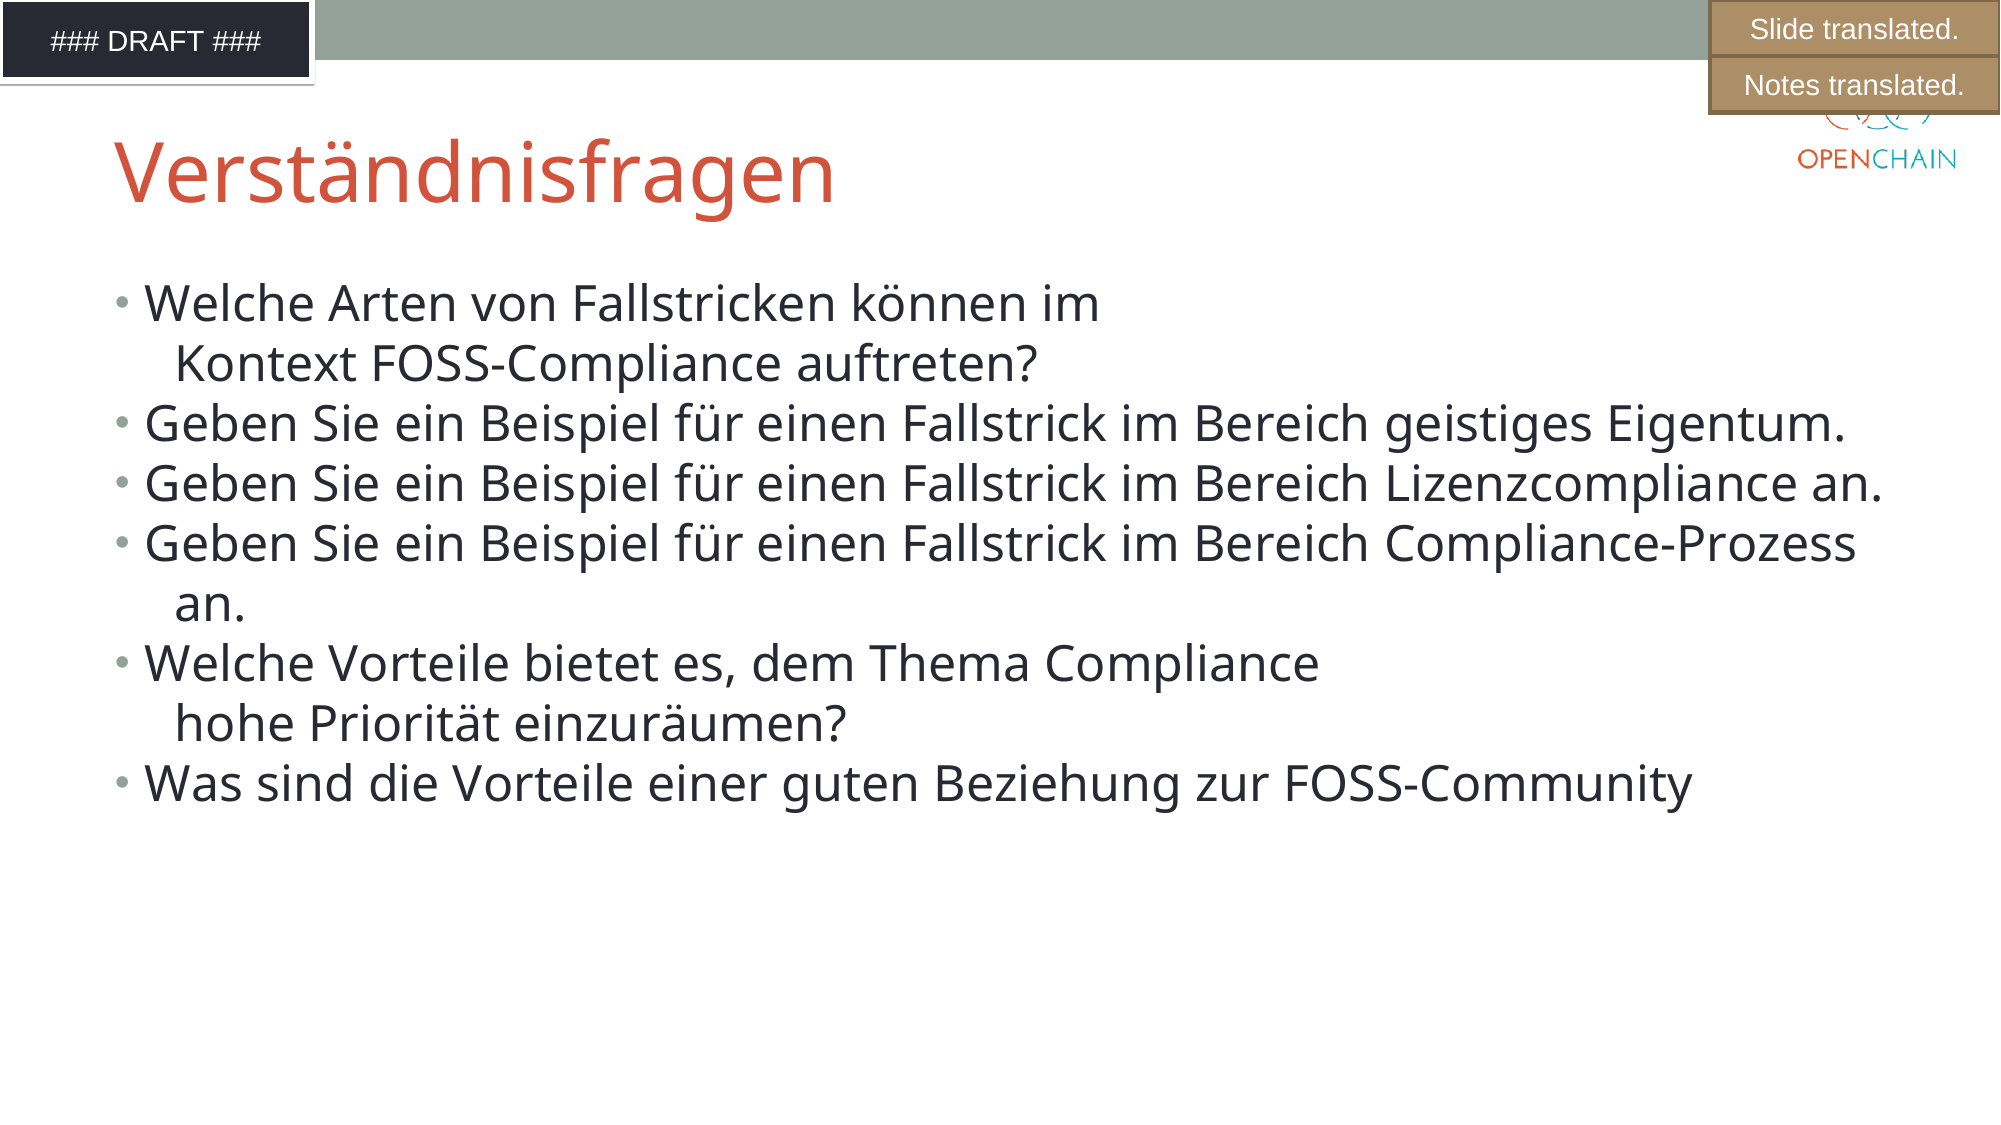

GFX translated.
GFX translated.
GFX translated.
Slide translated.
Notes translated.
# Verständnisfragen
Welche Arten von Fallstricken können im
Kontext FOSS-Compliance auftreten?
Geben Sie ein Beispiel für einen Fallstrick im Bereich geistiges Eigentum.
Geben Sie ein Beispiel für einen Fallstrick im Bereich Lizenzcompliance an.
Geben Sie ein Beispiel für einen Fallstrick im Bereich Compliance-Prozess an.
Welche Vorteile bietet es, dem Thema Compliance
hohe Priorität einzuräumen?
Was sind die Vorteile einer guten Beziehung zur FOSS-Community